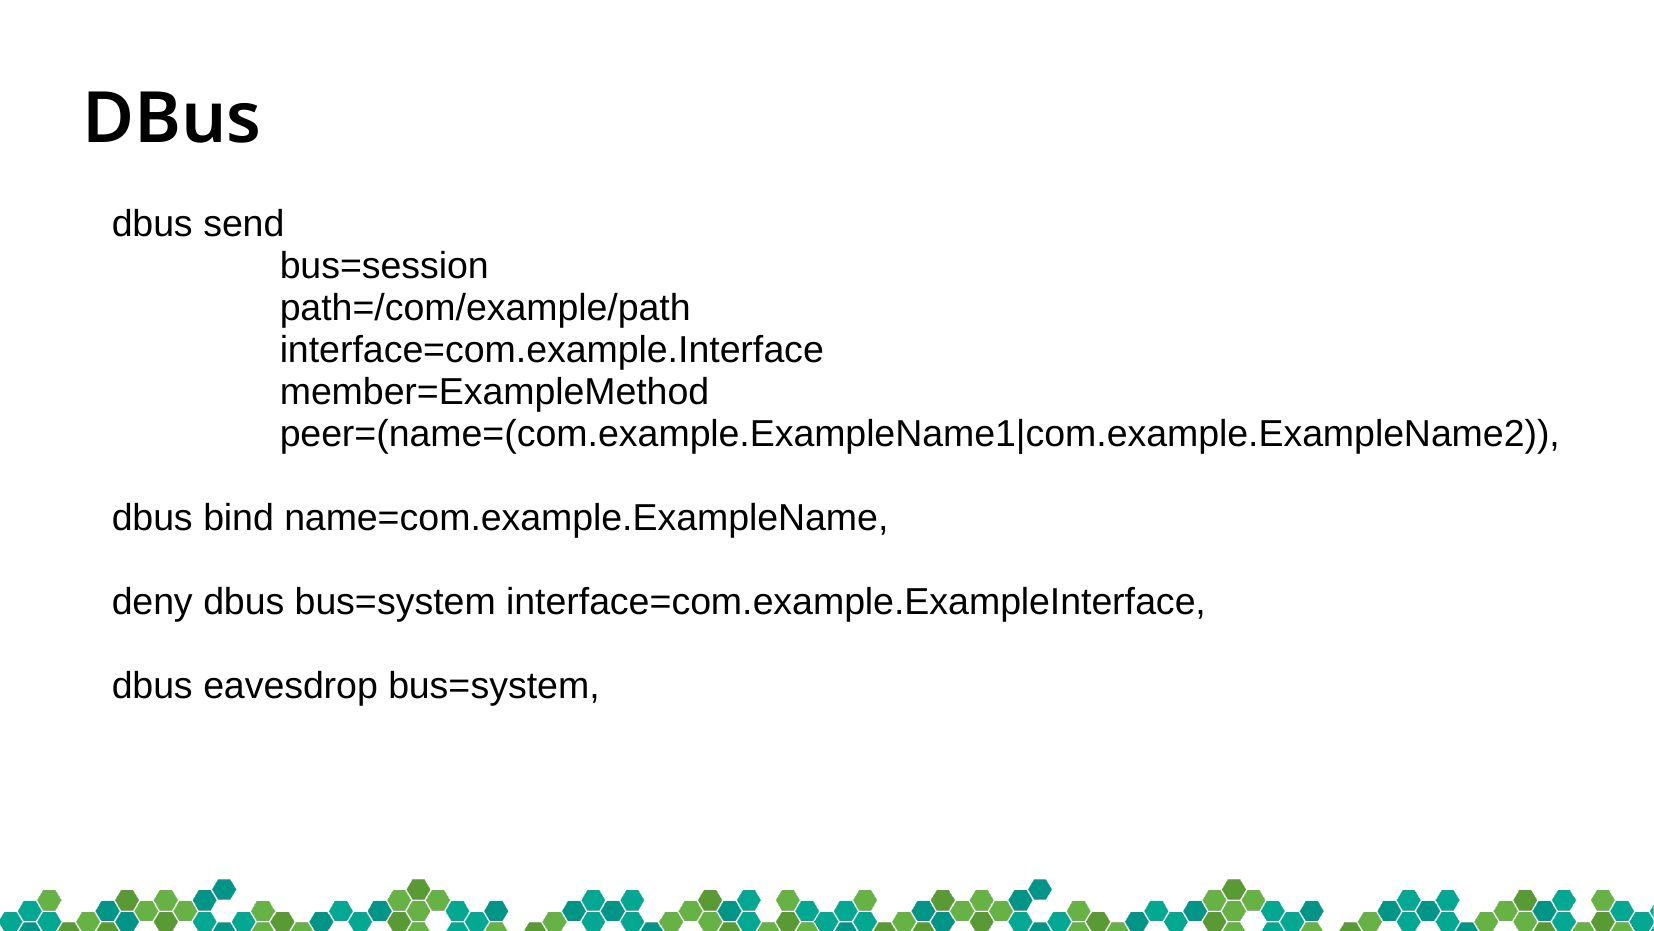

# DBus
dbus send
 bus=session
 path=/com/example/path
 interface=com.example.Interface
 member=ExampleMethod
 peer=(name=(com.example.ExampleName1|com.example.ExampleName2)),
dbus bind name=com.example.ExampleName,
deny dbus bus=system interface=com.example.ExampleInterface,
dbus eavesdrop bus=system,